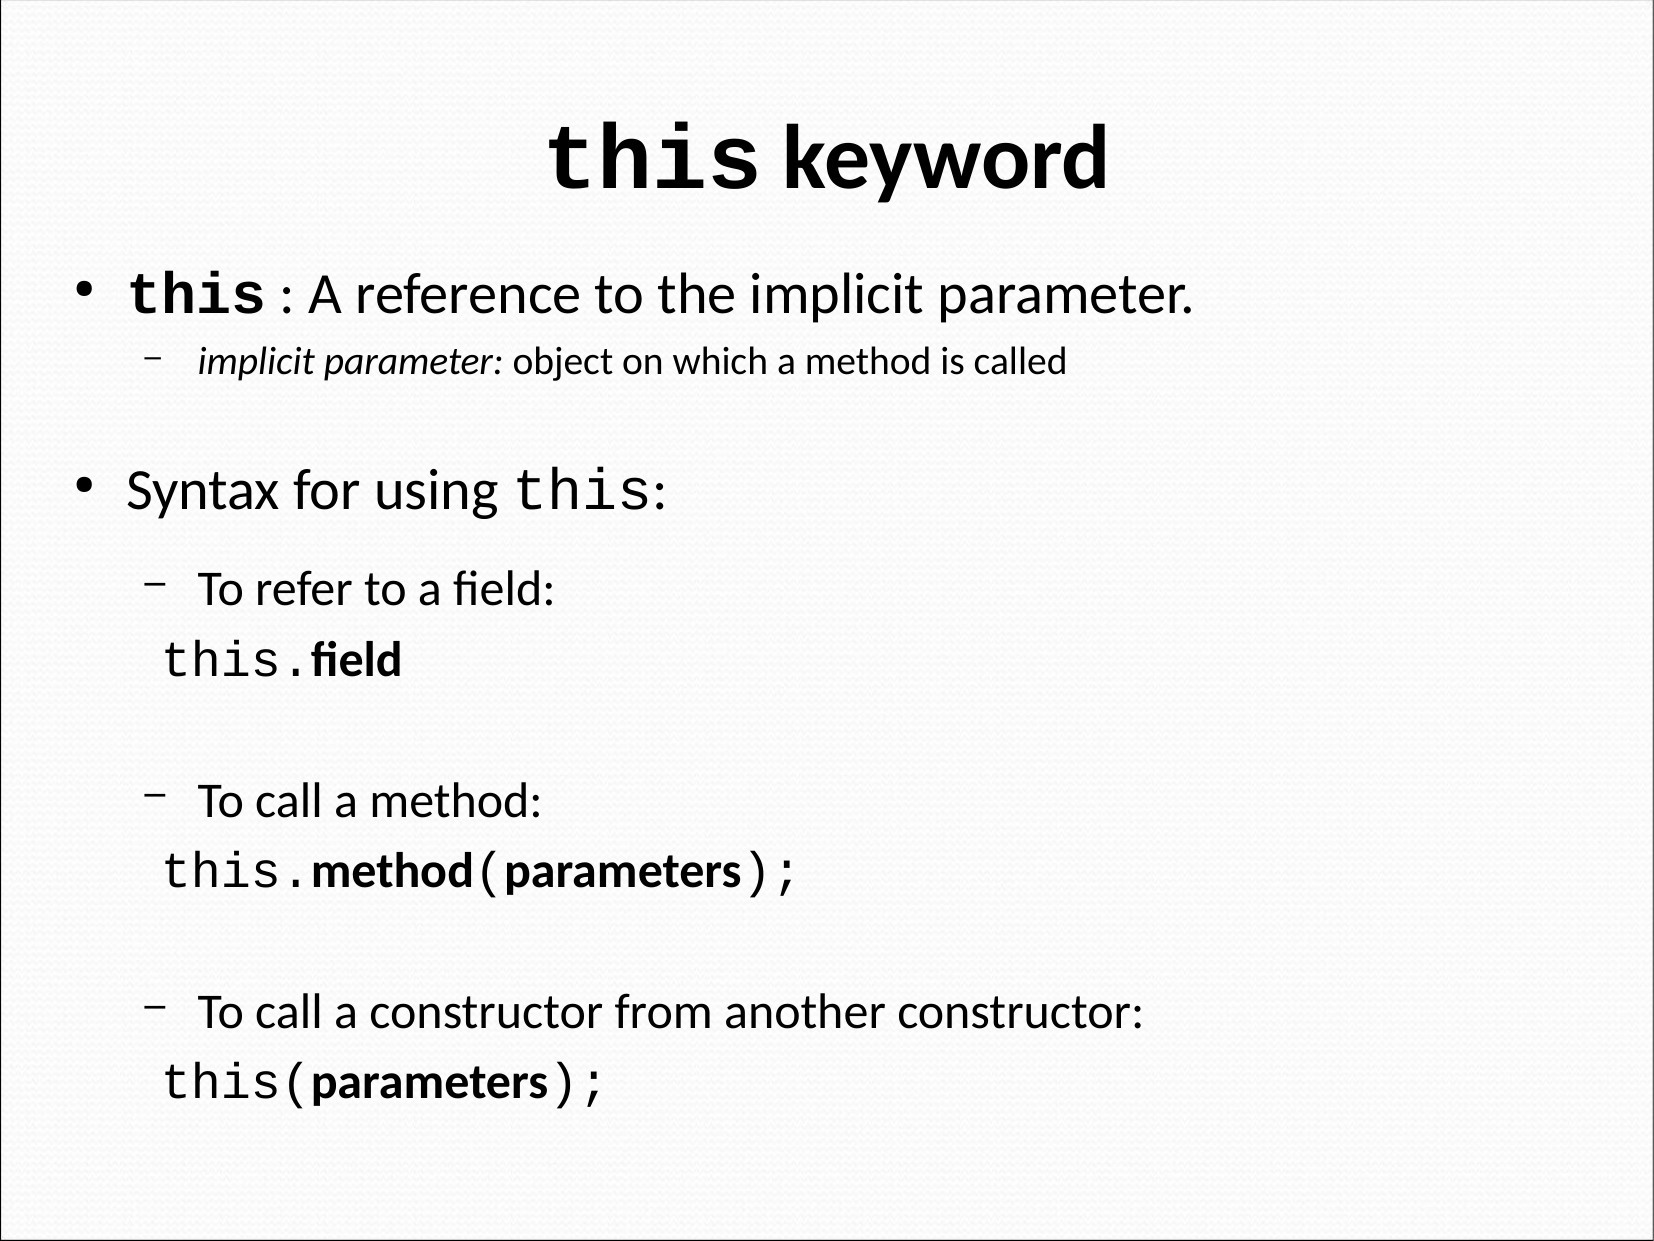

# this keyword
this : A reference to the implicit parameter.
implicit parameter: object on which a method is called
Syntax for using this:
To refer to a field:
	this.field
To call a method:
	this.method(parameters);
To call a constructor from another constructor:
	this(parameters);